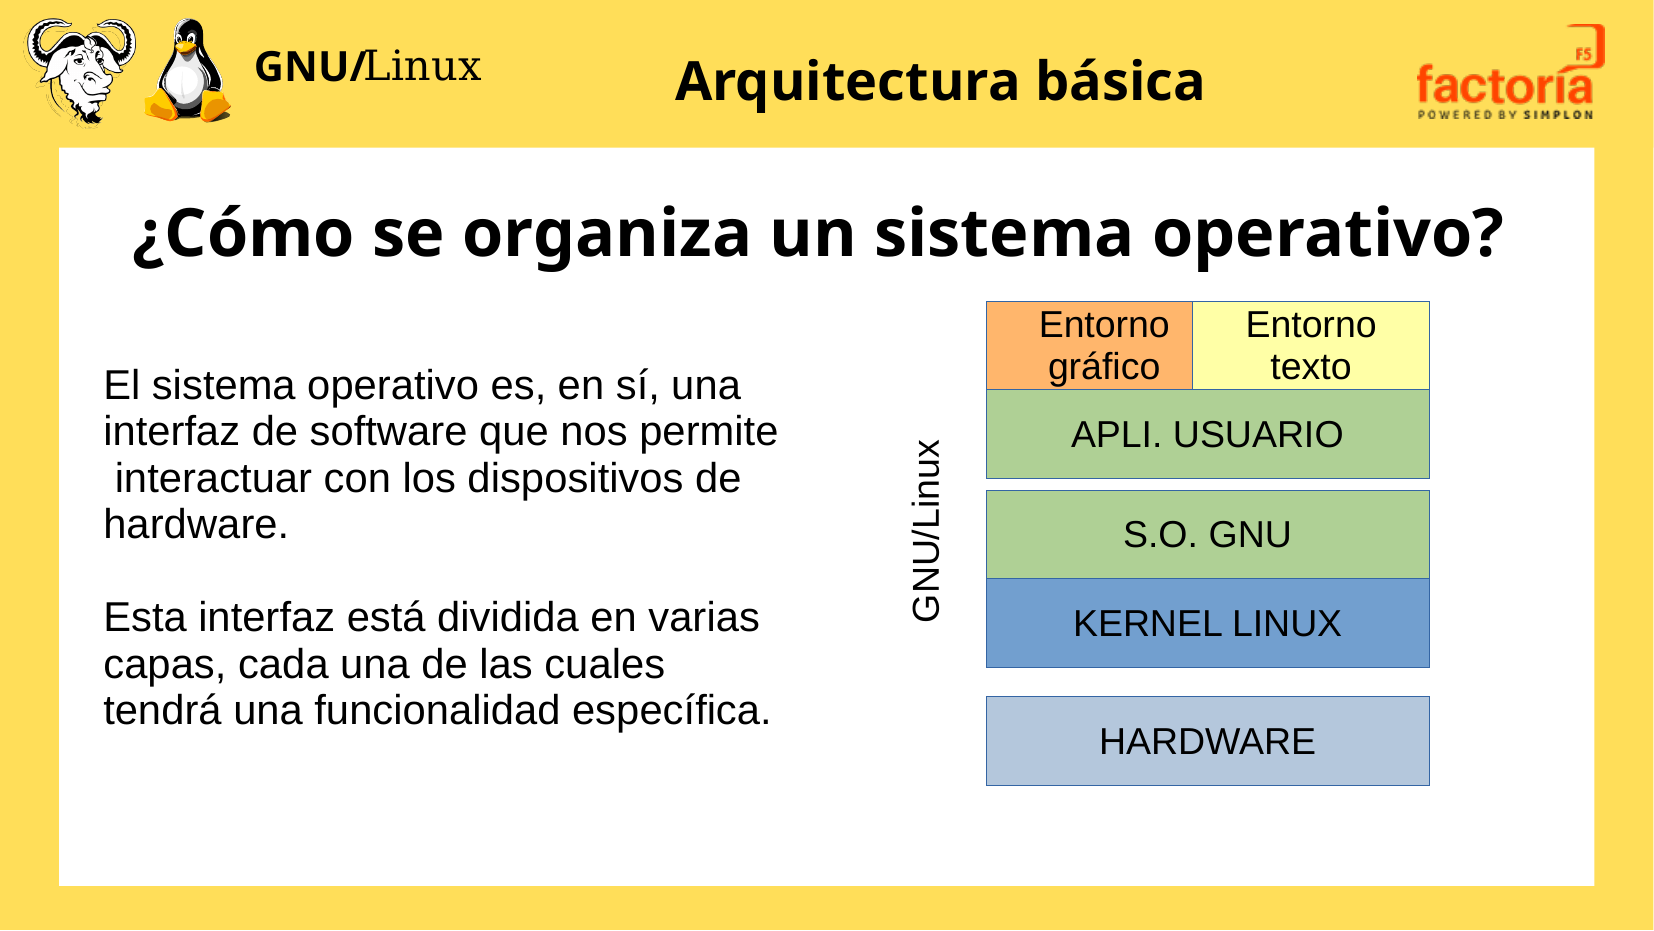

GNU/
Arquitectura básica
# Linux
¿Cómo se organiza un sistema operativo?
Entorno
gráfico
Entorno
texto
El sistema operativo es, en sí, una interfaz de software que nos permite interactuar con los dispositivos de hardware.
Esta interfaz está dividida en varias capas, cada una de las cuales tendrá una funcionalidad específica.
APLI. USUARIO
GNU/Linux
S.O. GNU
KERNEL LINUX
HARDWARE